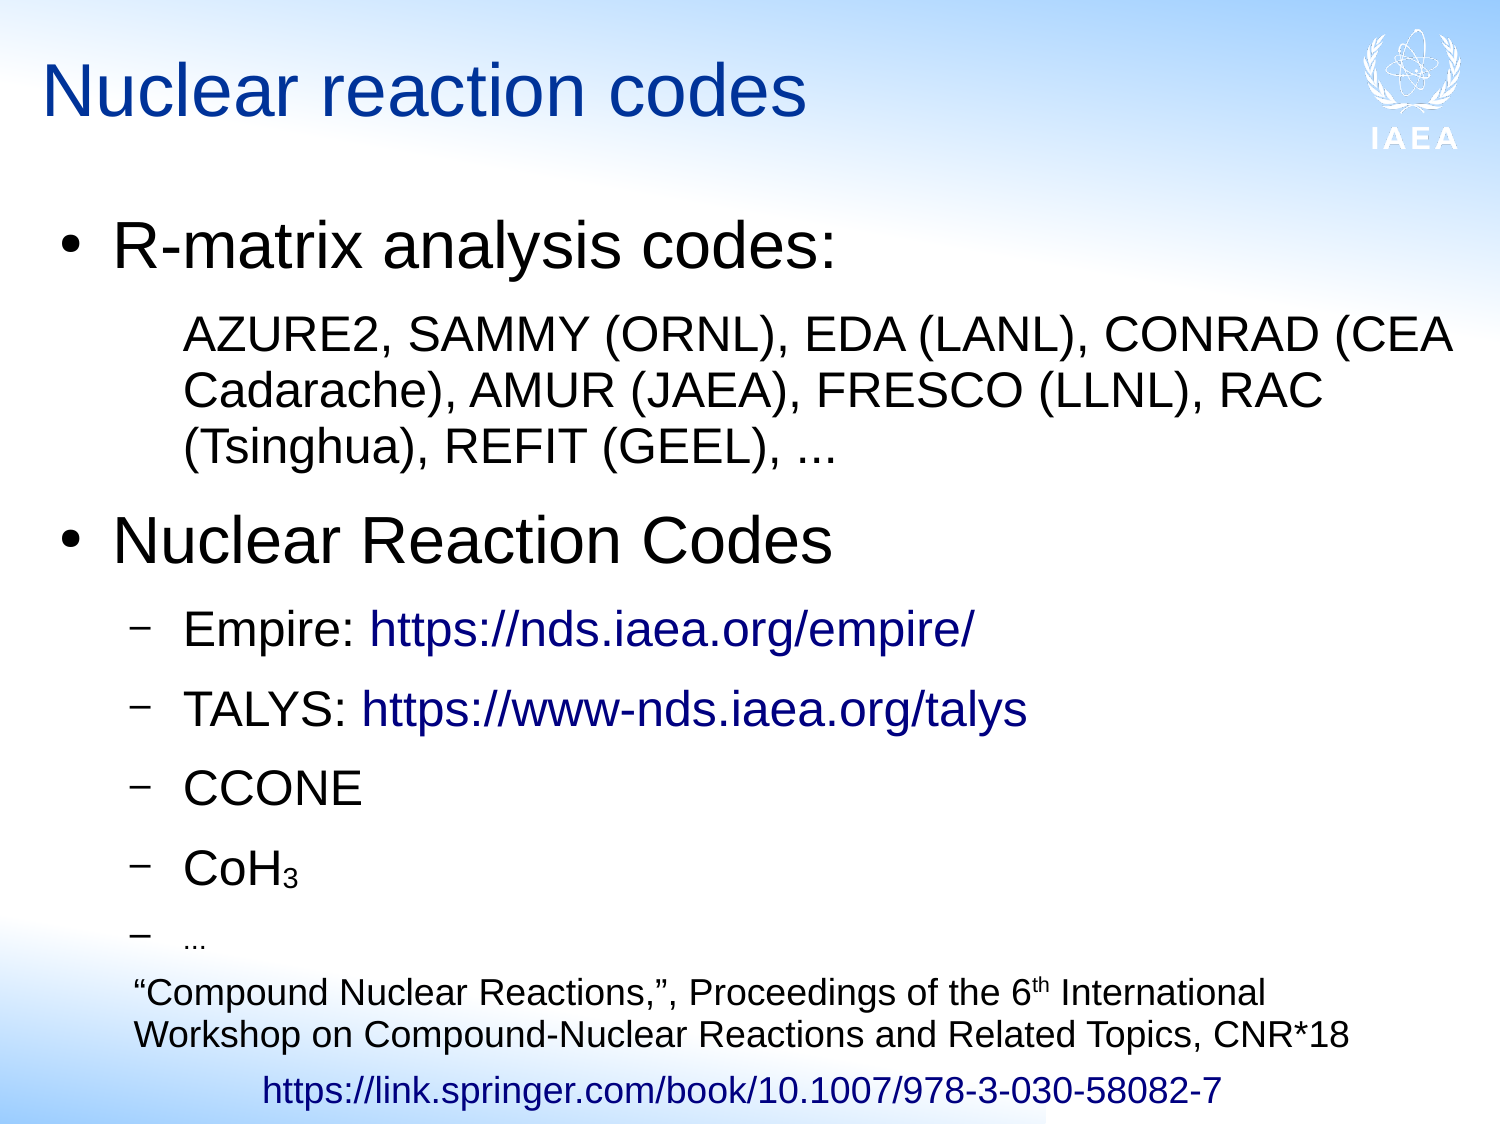

# Nuclear reaction codes
R-matrix analysis codes:
AZURE2, SAMMY (ORNL), EDA (LANL), CONRAD (CEA Cadarache), AMUR (JAEA), FRESCO (LLNL), RAC (Tsinghua), REFIT (GEEL), ...
Nuclear Reaction Codes
Empire: https://nds.iaea.org/empire/
TALYS: https://www-nds.iaea.org/talys
CCONE
CoH3
...
“Compound Nuclear Reactions,”, Proceedings of the 6th International Workshop on Compound-Nuclear Reactions and Related Topics, CNR*18
https://link.springer.com/book/10.1007/978-3-030-58082-7